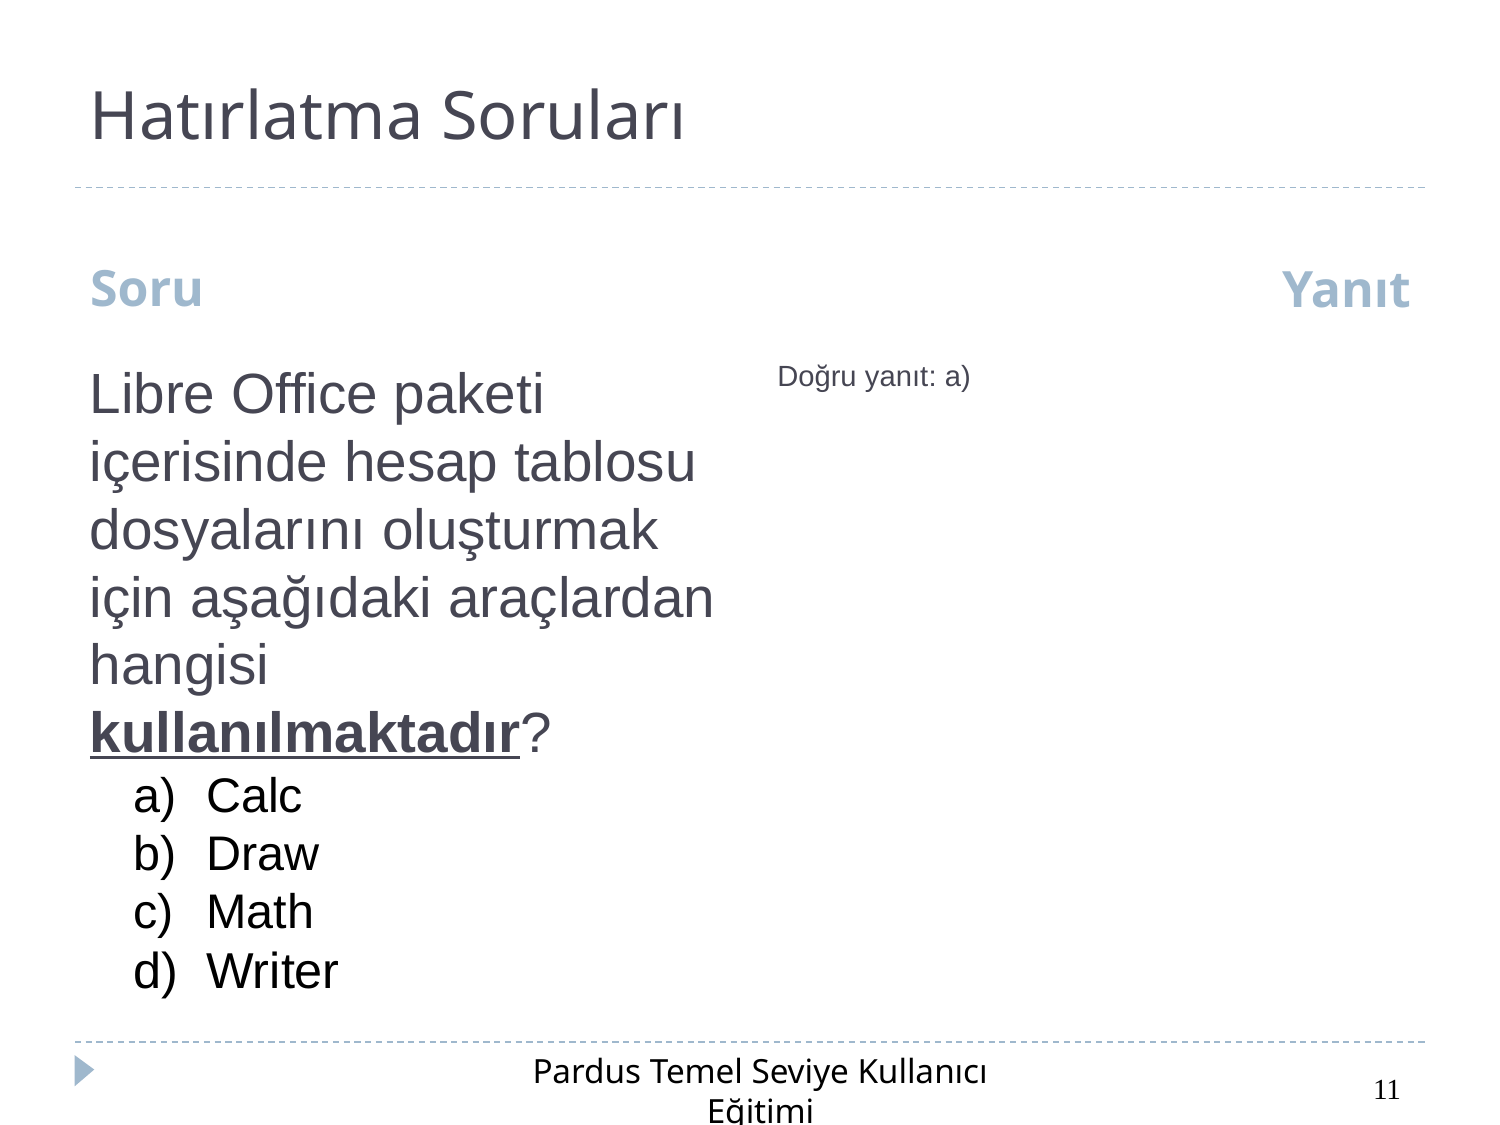

# Hatırlatma Soruları
Soru
Yanıt
Libre Office paketi içerisinde hesap tablosu dosyalarını oluşturmak için aşağıdaki araçlardan hangisi kullanılmaktadır?
Calc
Draw
Math
Writer
Doğru yanıt: a)